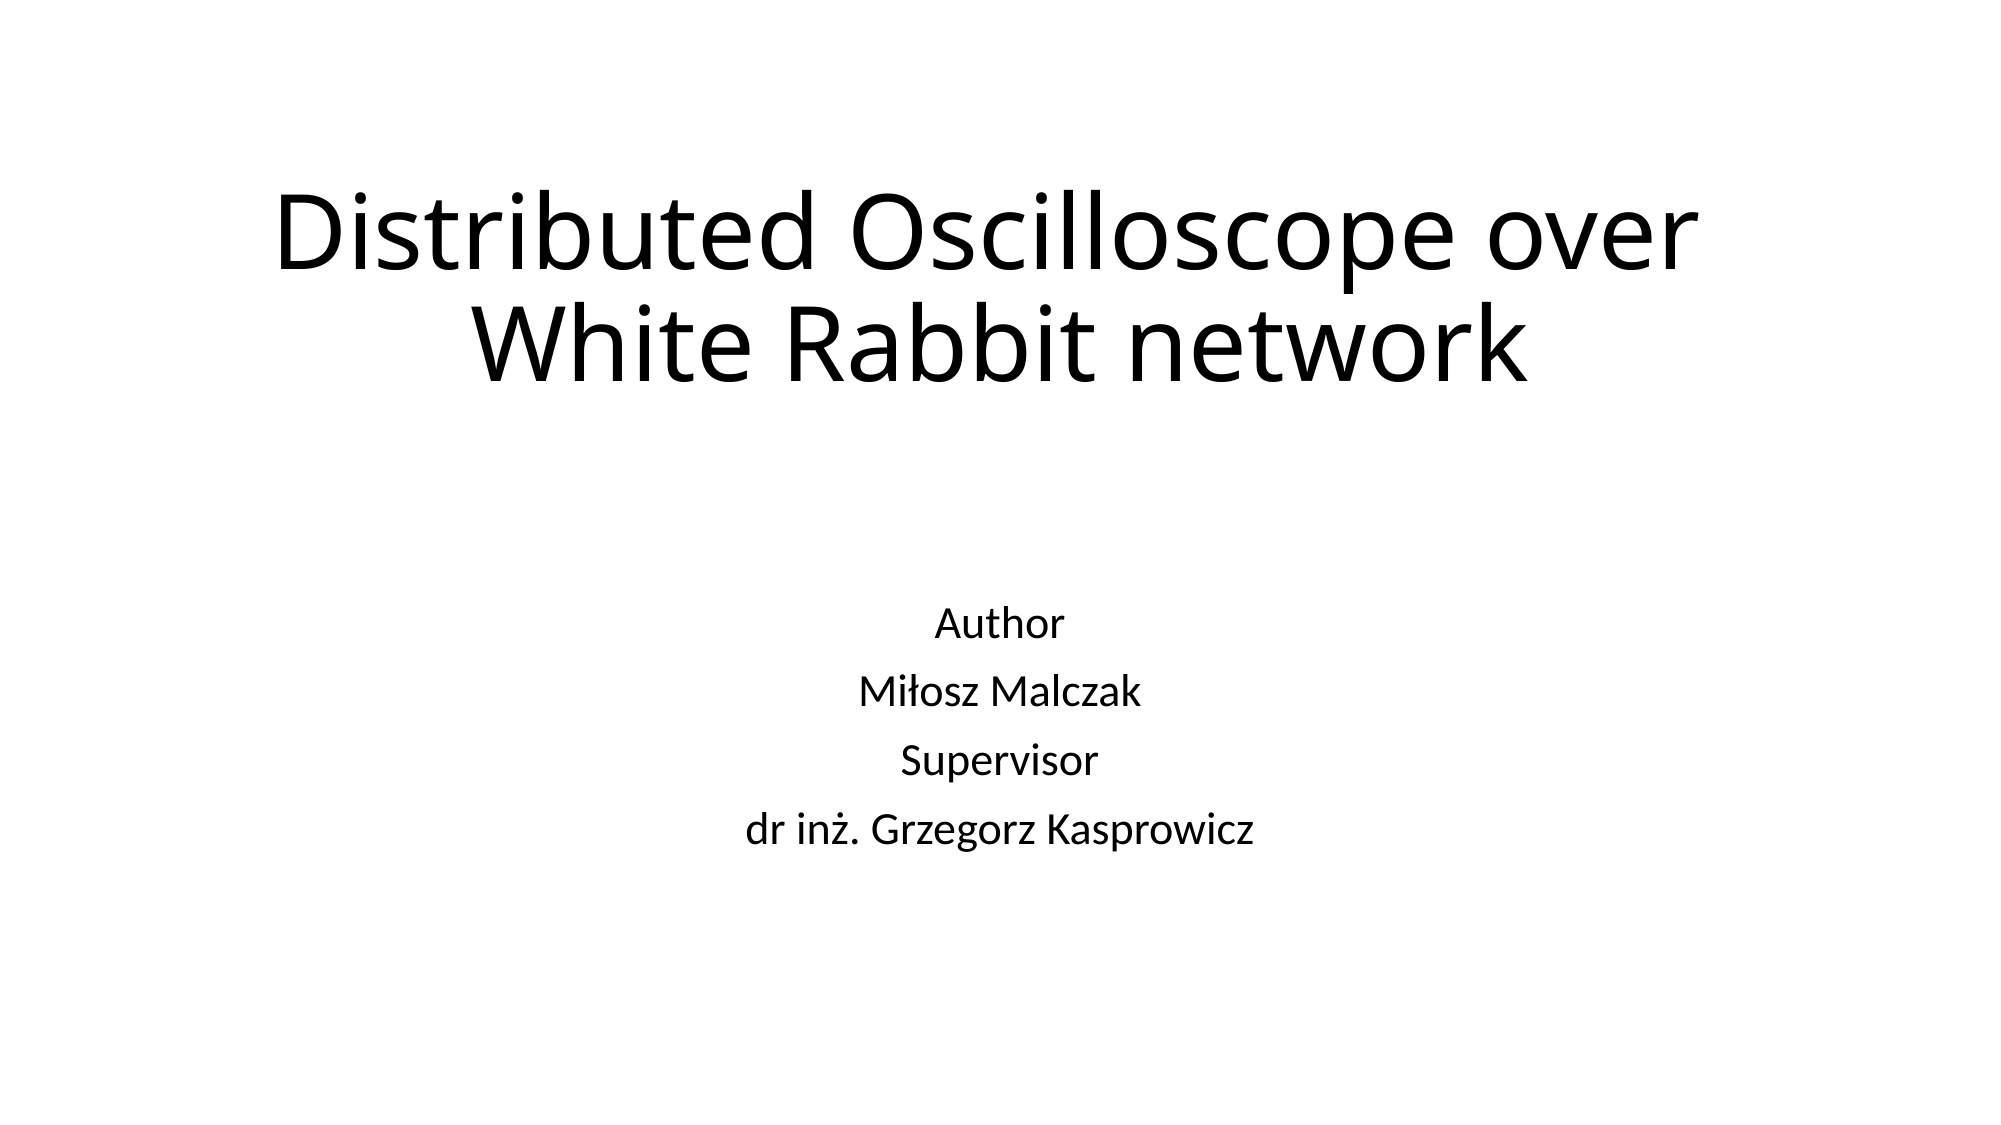

# Distributed Oscilloscope over White Rabbit network
Author
Miłosz Malczak
Supervisor
dr inż. Grzegorz Kasprowicz